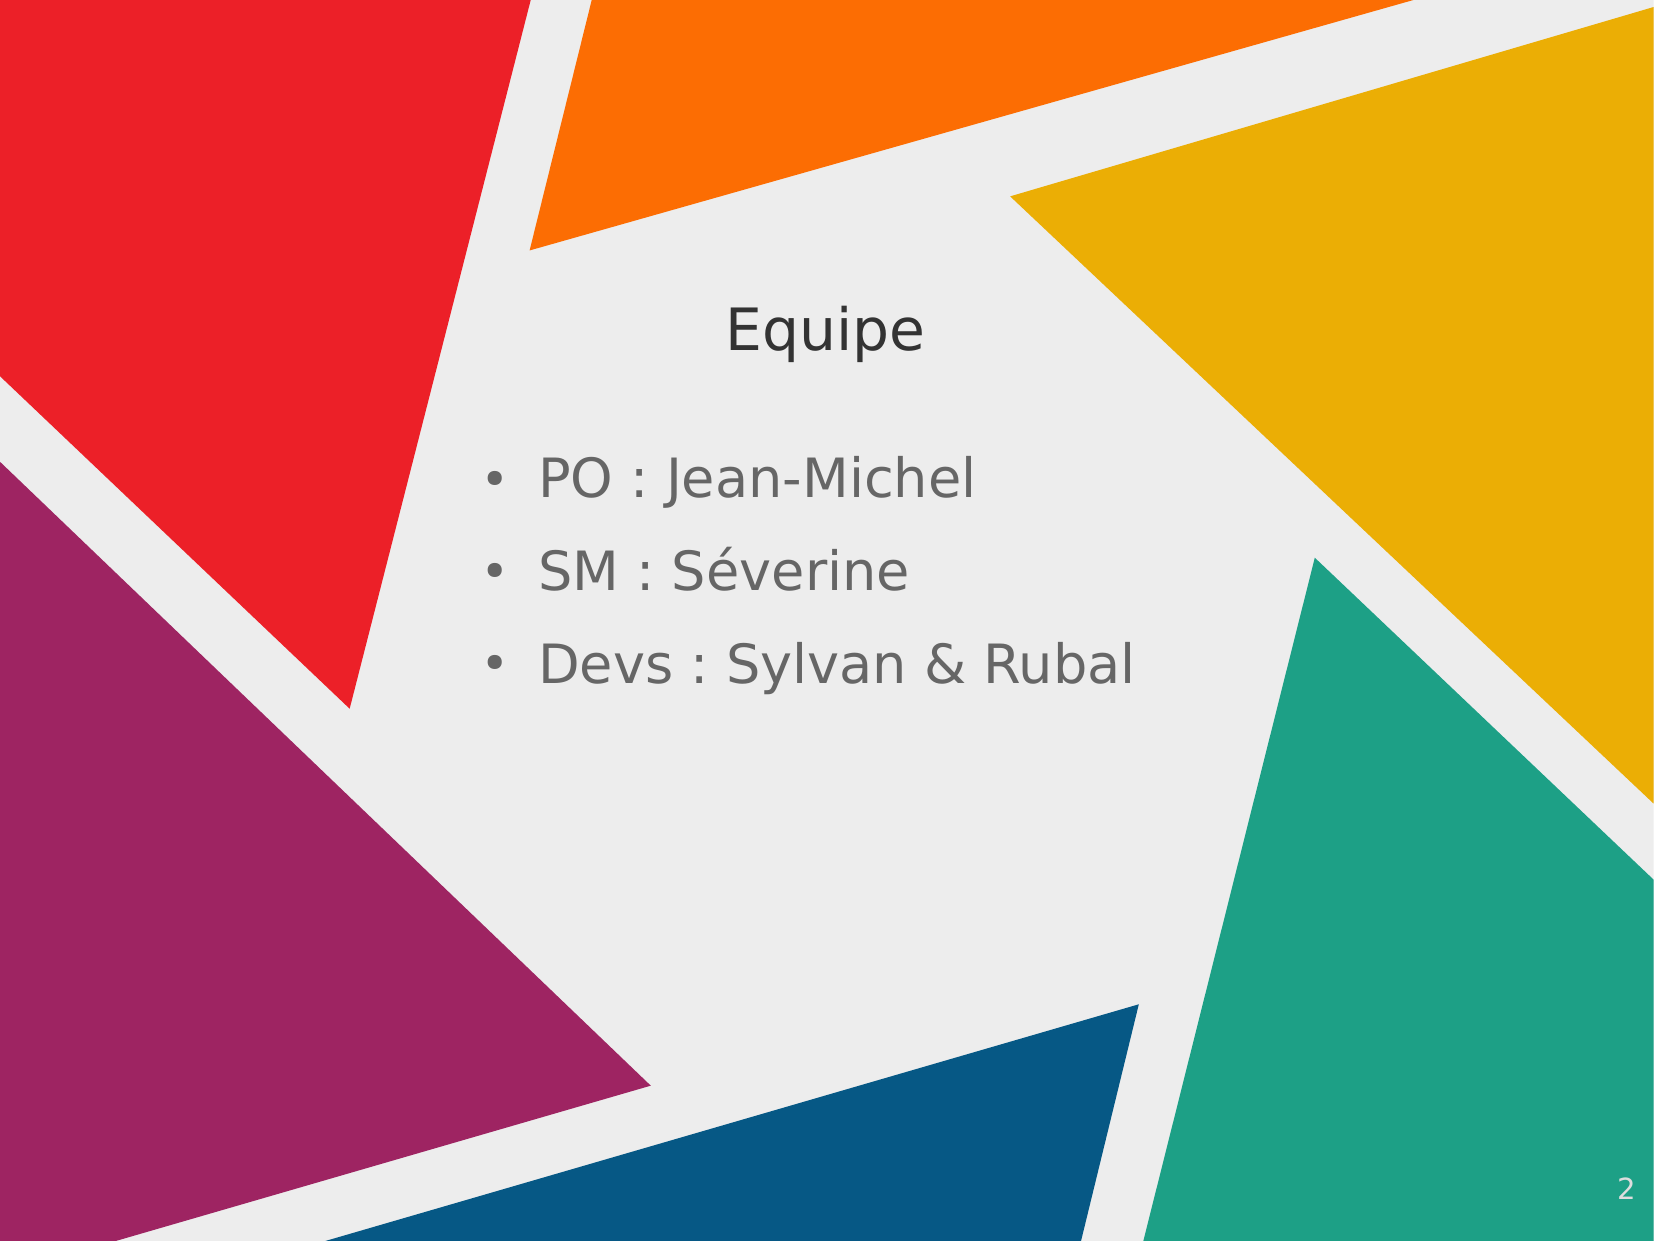

# Equipe
PO : Jean-Michel
SM : Séverine
Devs : Sylvan & Rubal
2